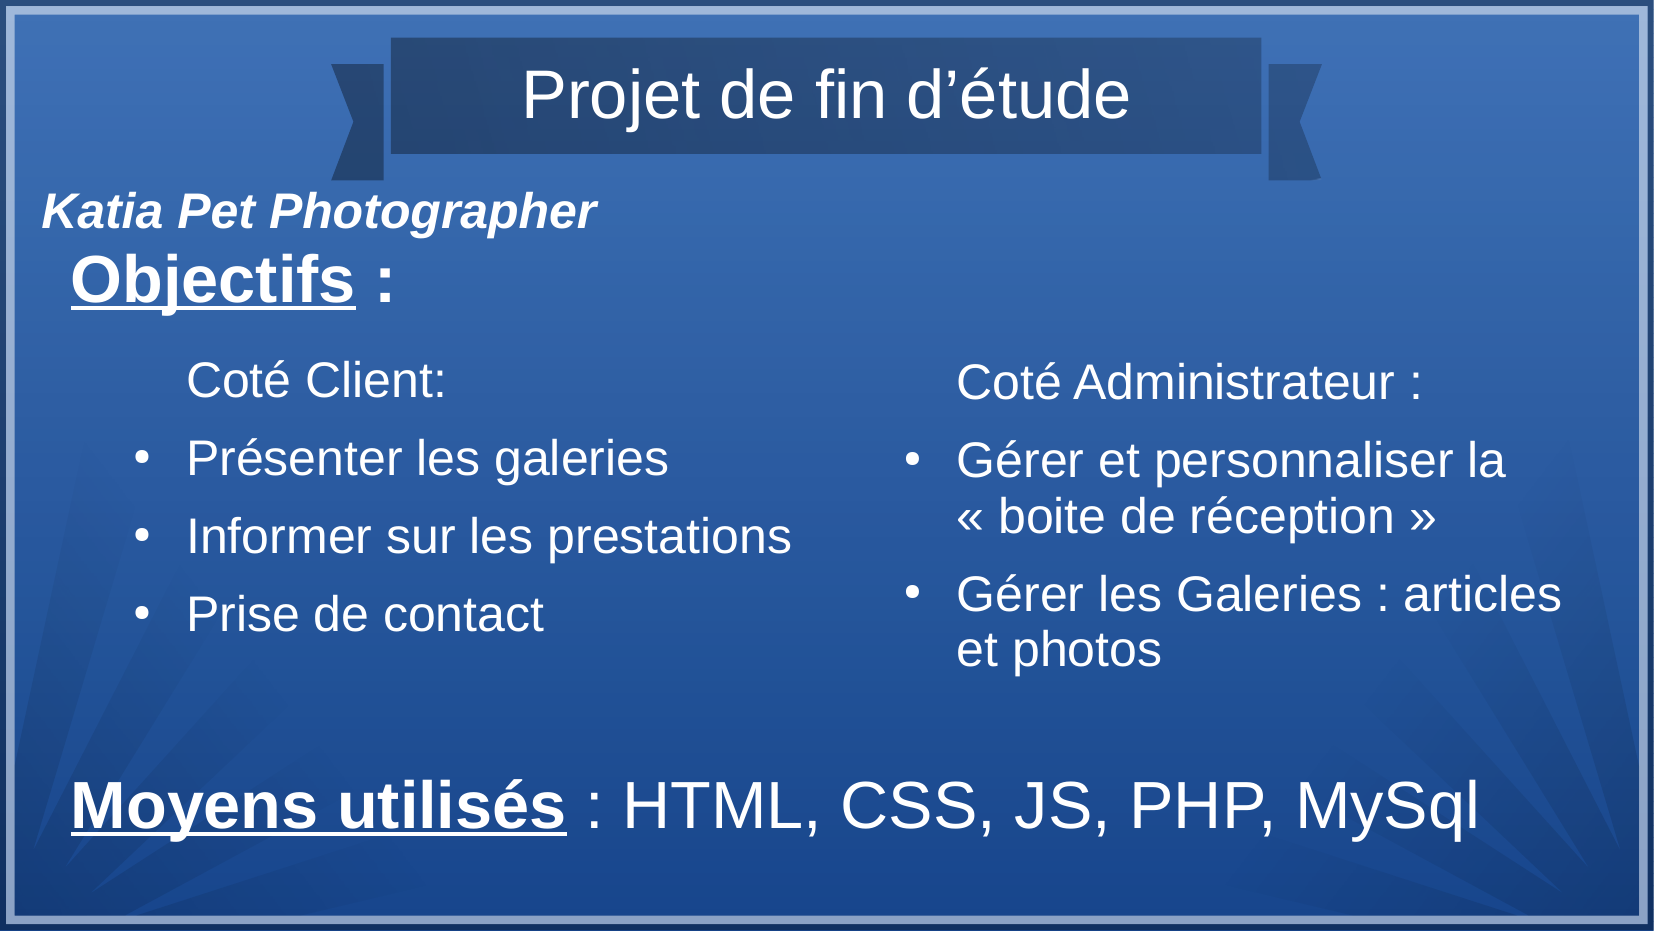

# Projet de fin d’étude
Katia Pet Photographer
Objectifs :
Coté Client:
Présenter les galeries
Informer sur les prestations
Prise de contact
Coté Administrateur :
Gérer et personnaliser la « boite de réception »
Gérer les Galeries : articles et photos
Moyens utilisés : HTML, CSS, JS, PHP, MySql